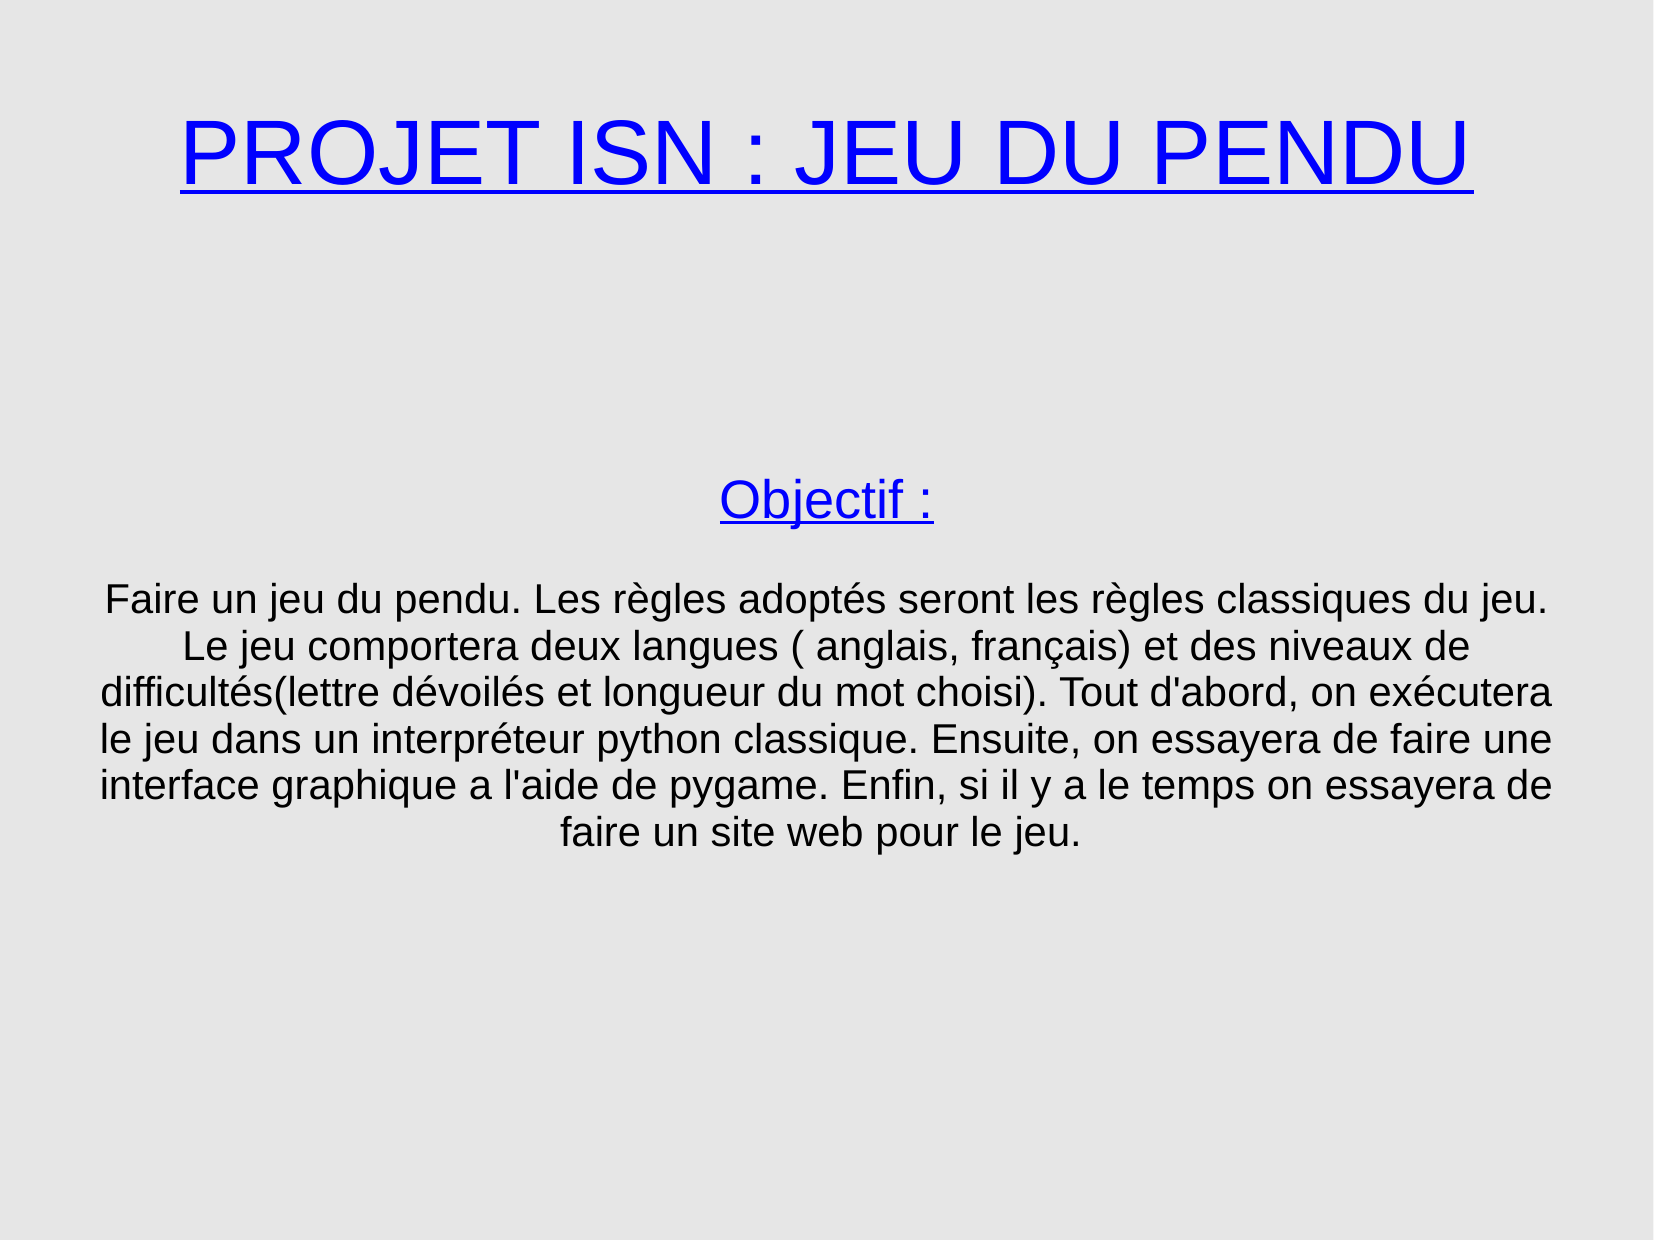

# PROJET ISN : JEU DU PENDU
Objectif :
Faire un jeu du pendu. Les règles adoptés seront les règles classiques du jeu. Le jeu comportera deux langues ( anglais, français) et des niveaux de difficultés(lettre dévoilés et longueur du mot choisi). Tout d'abord, on exécutera le jeu dans un interpréteur python classique. Ensuite, on essayera de faire une interface graphique a l'aide de pygame. Enfin, si il y a le temps on essayera de faire un site web pour le jeu.